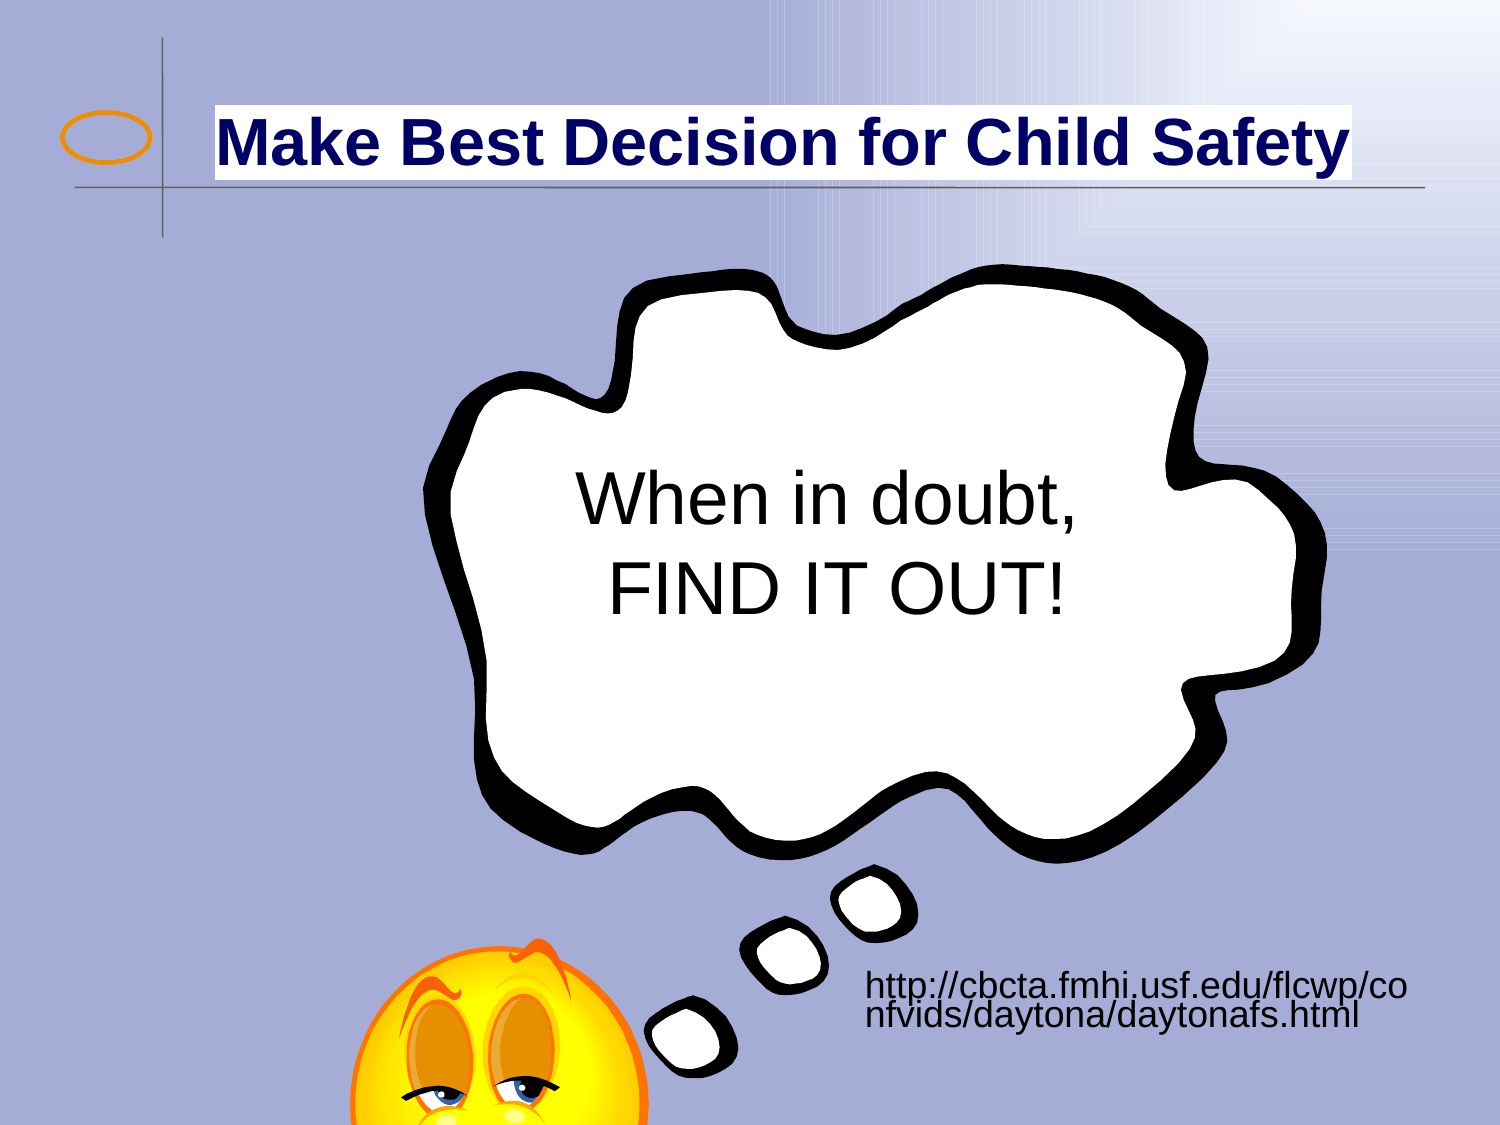

# Make Best Decision for Child Safety
When in doubt,
FIND IT OUT!
http://cbcta.fmhi.usf.edu/flcwp/confvids/daytona/daytonafs.html